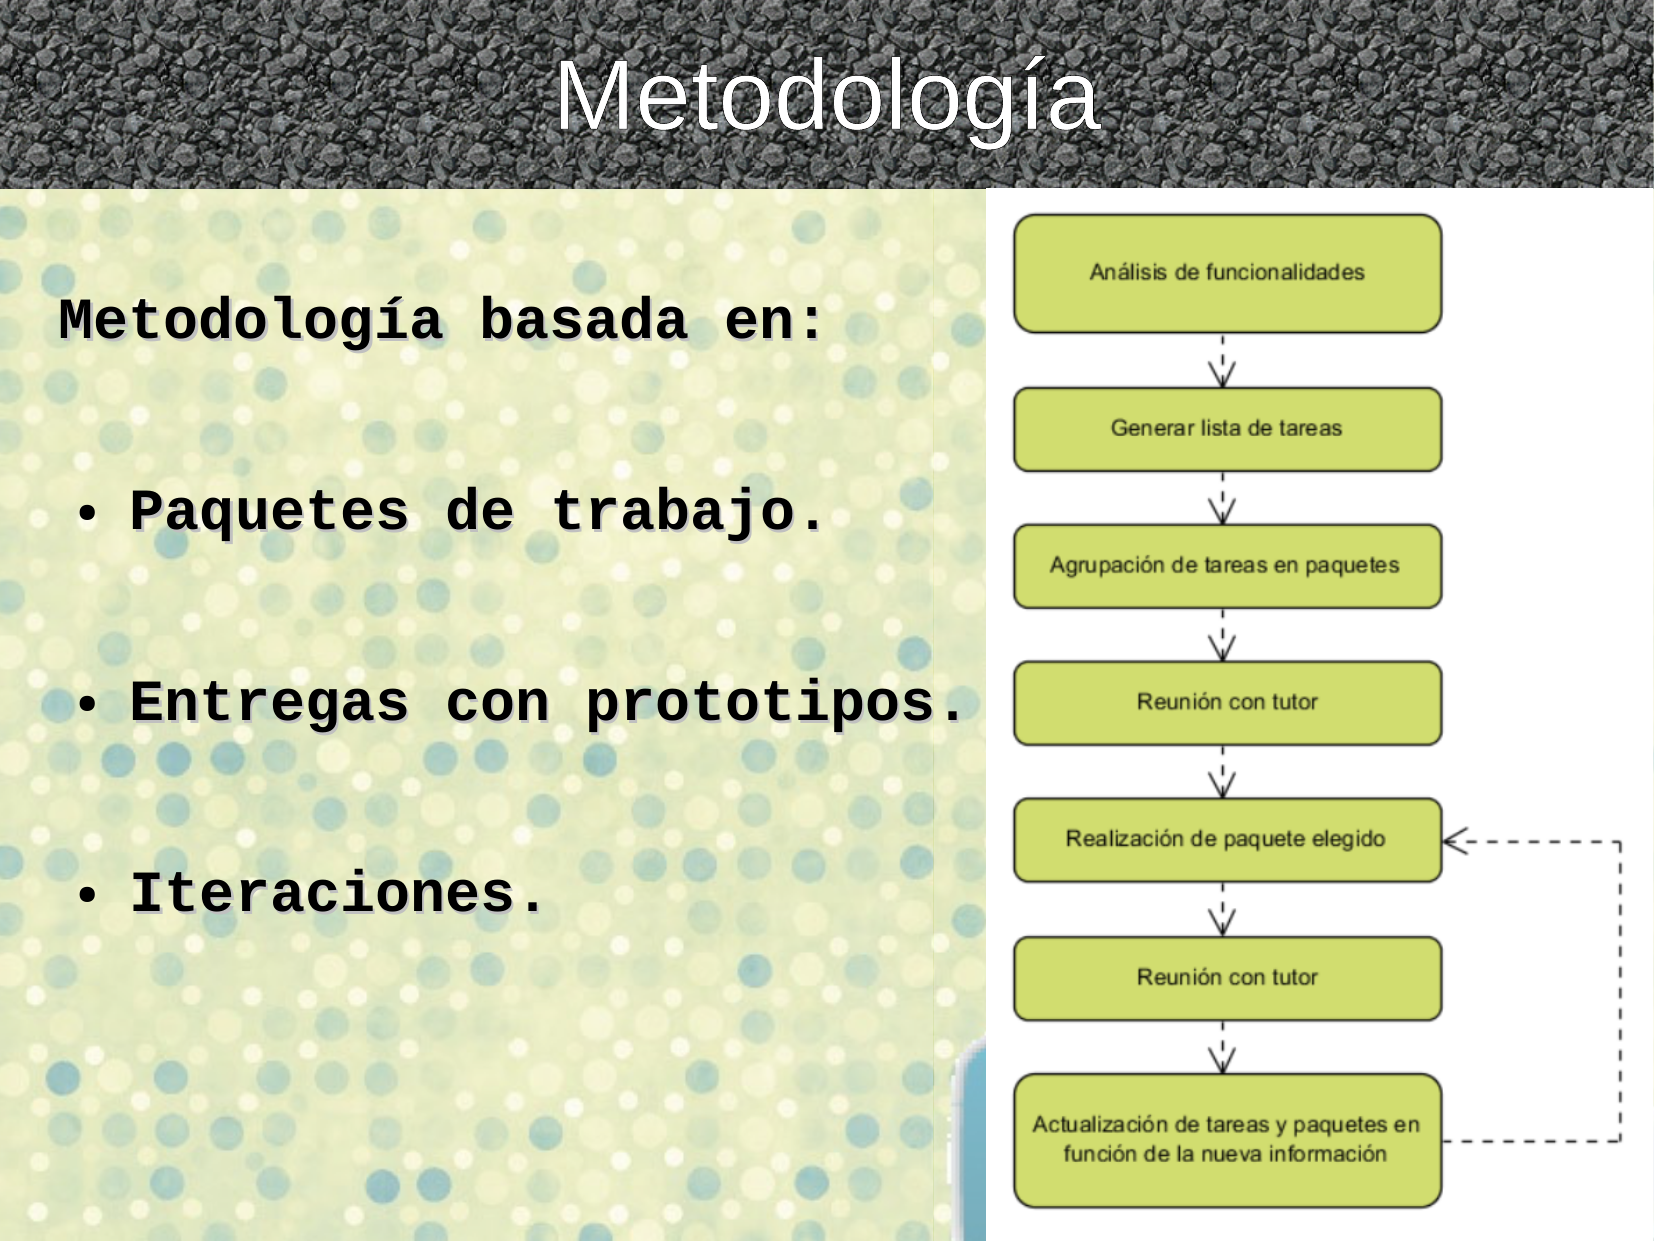

# Metodología
Metodología basada en:
Paquetes de trabajo.
Entregas con prototipos.
Iteraciones.